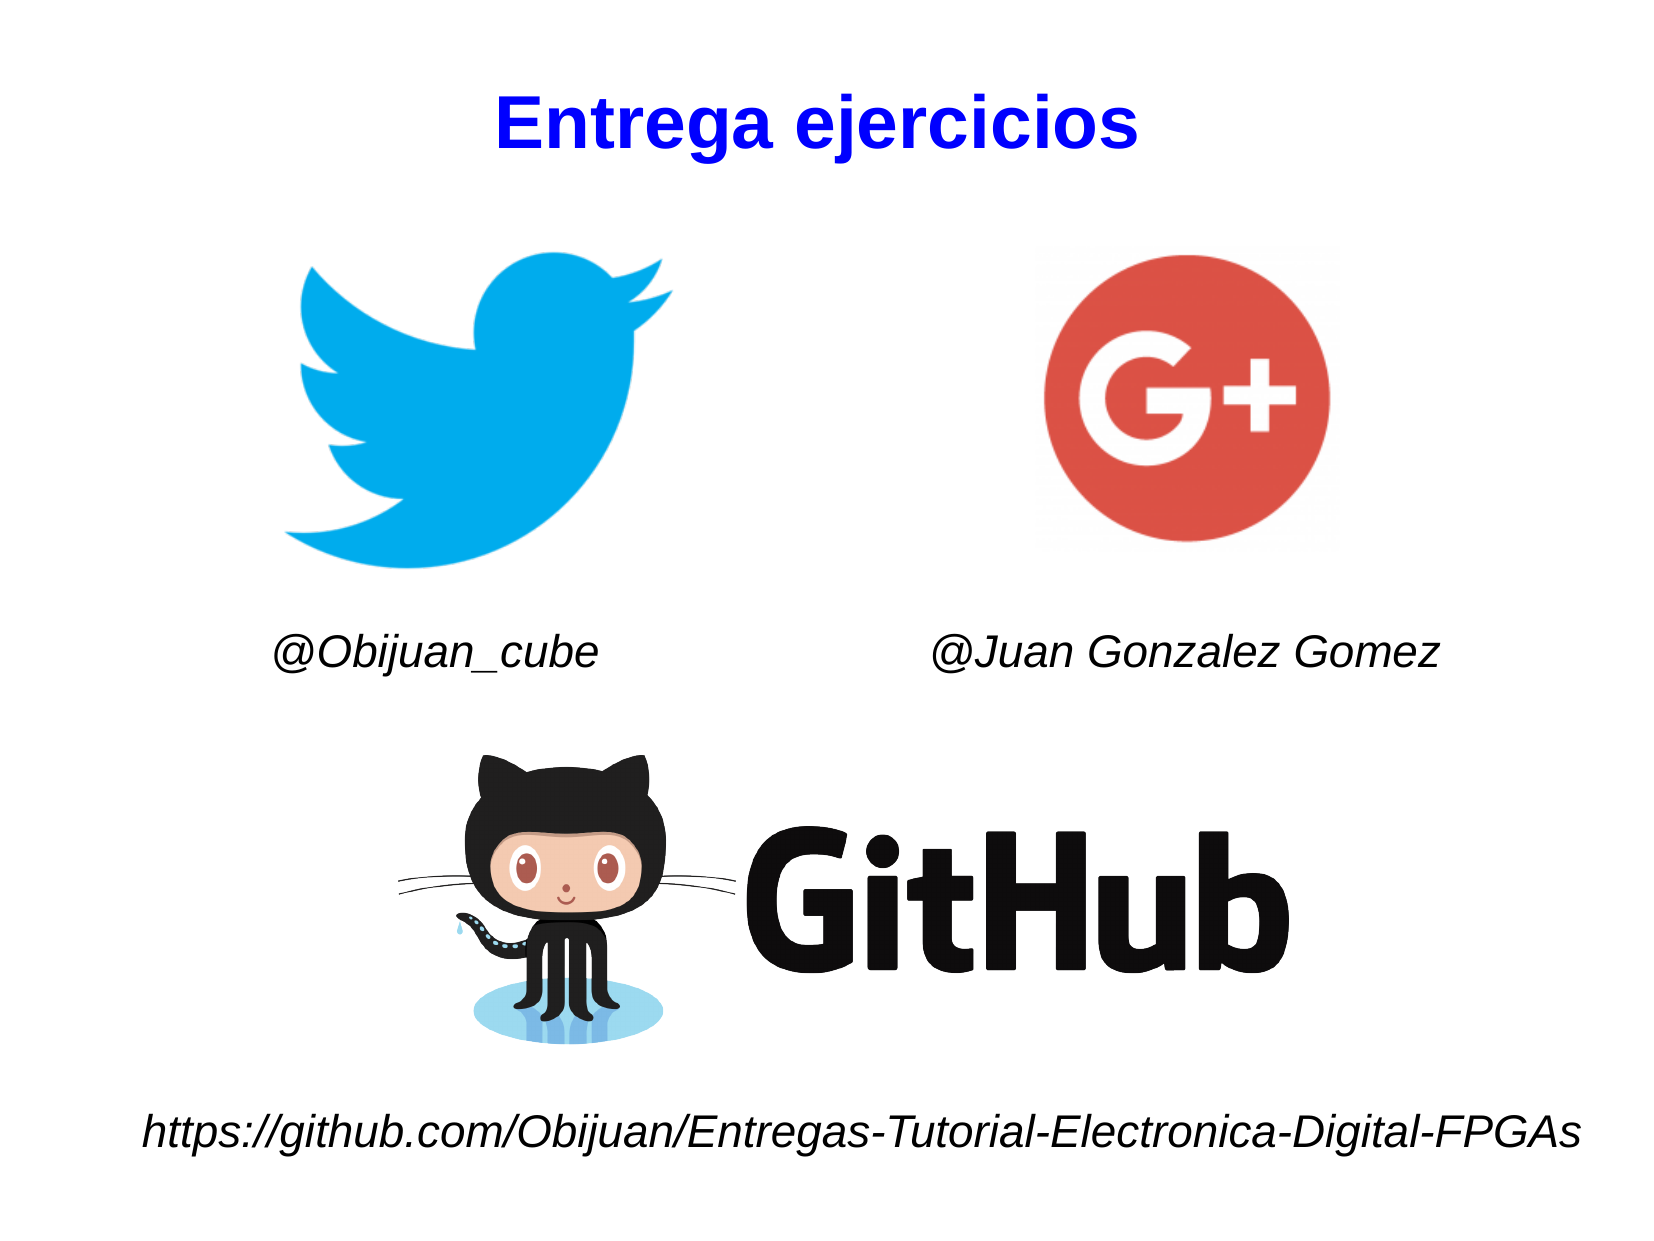

Entrega ejercicios
@Obijuan_cube
@Juan Gonzalez Gomez
https://github.com/Obijuan/Entregas-Tutorial-Electronica-Digital-FPGAs